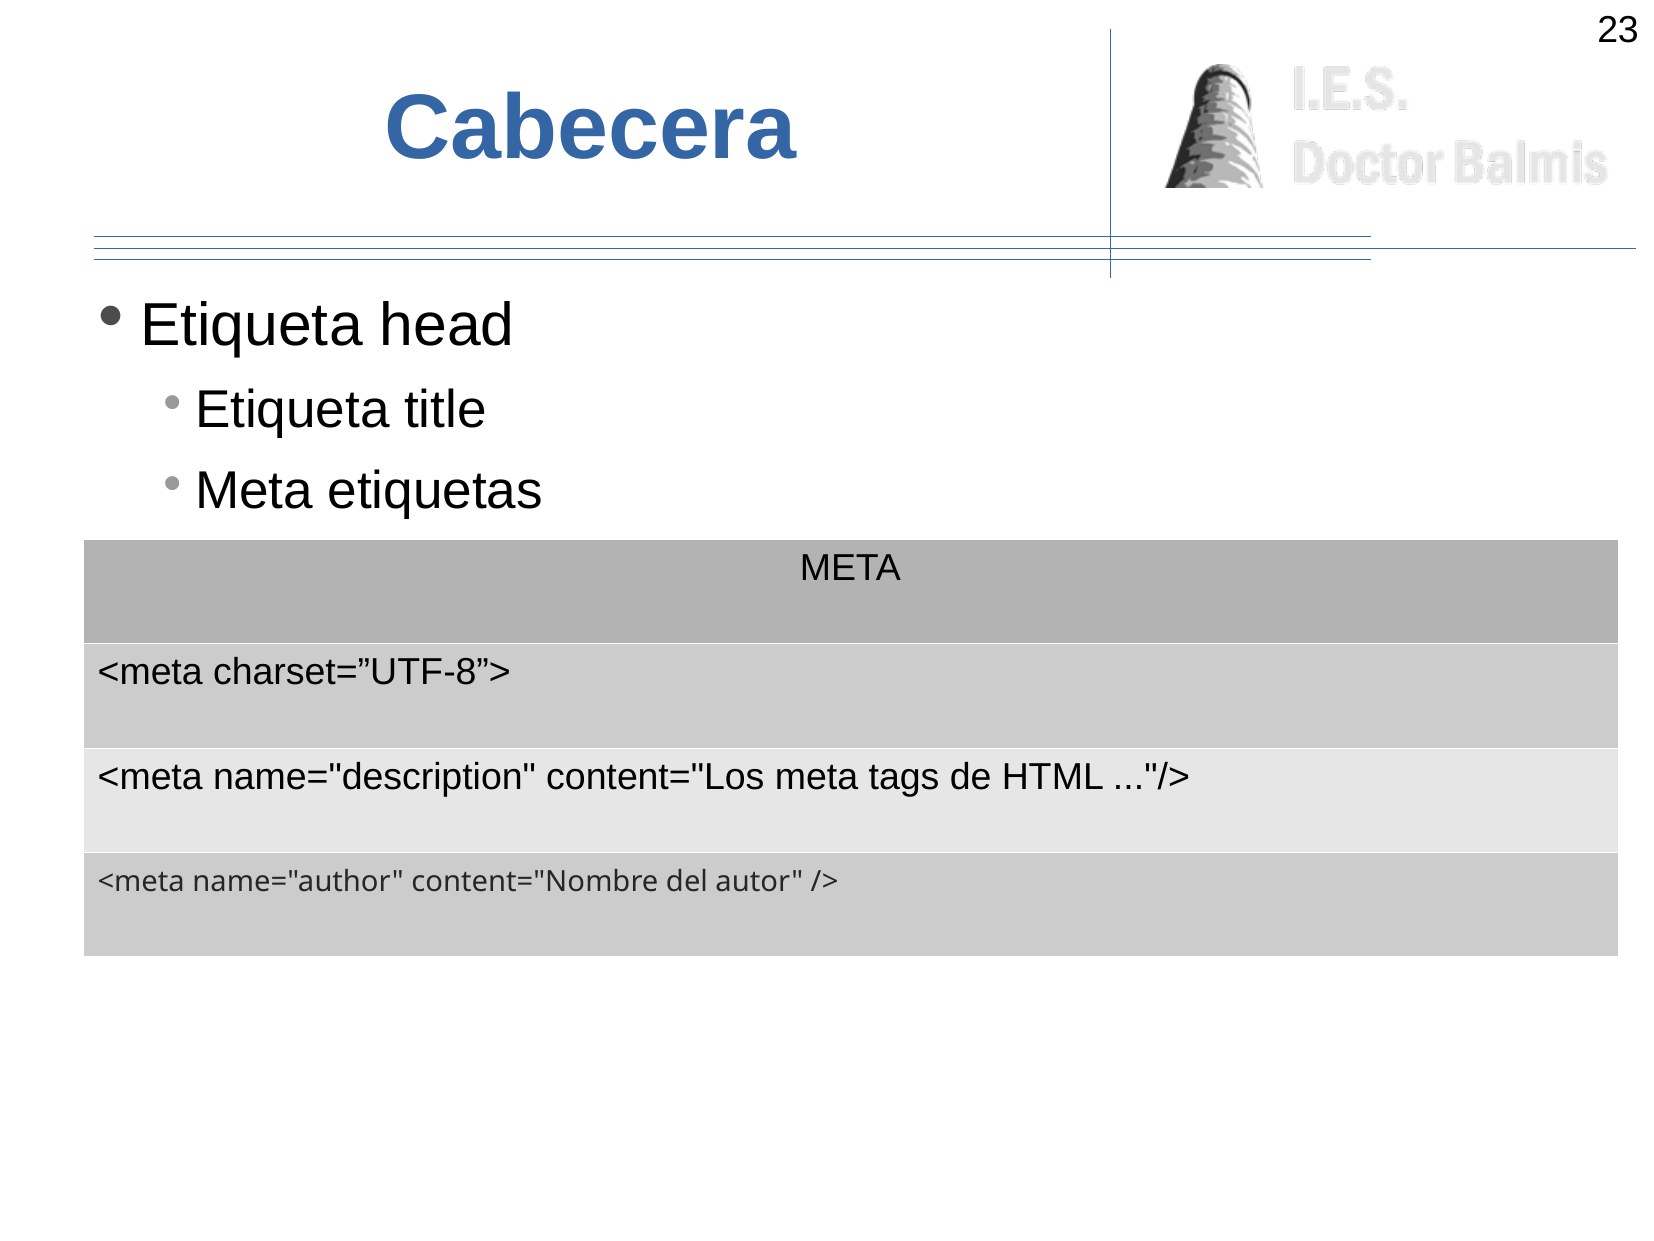

# Cabecera
 Etiqueta head
 Etiqueta title
 Meta etiquetas
| META |
| --- |
| <meta charset=”UTF-8”> |
| <meta name="description" content="Los meta tags de HTML ..."/> |
| <meta name="author" content="Nombre del autor" /> |